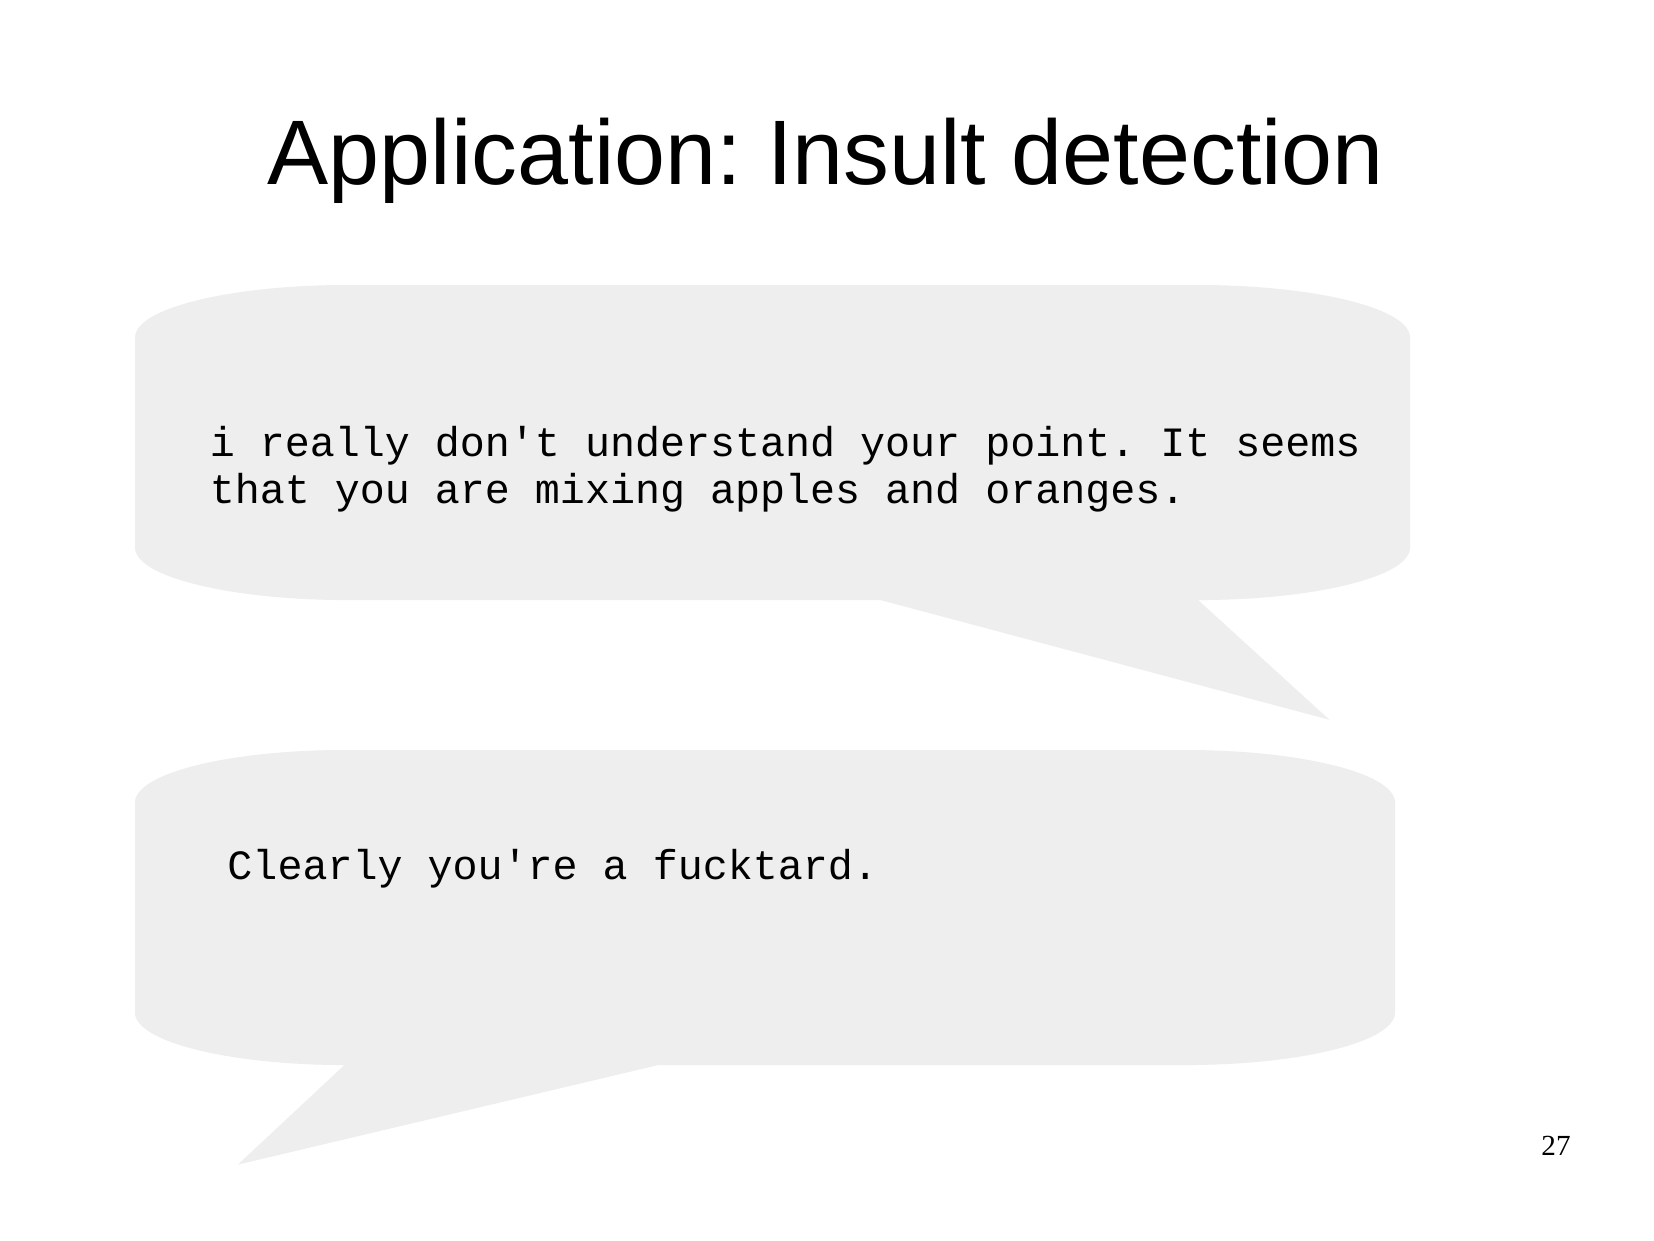

# Application: Insult detection
i really don't understand your point. It seems that you are mixing apples and oranges.
Clearly you're a fucktard.
27